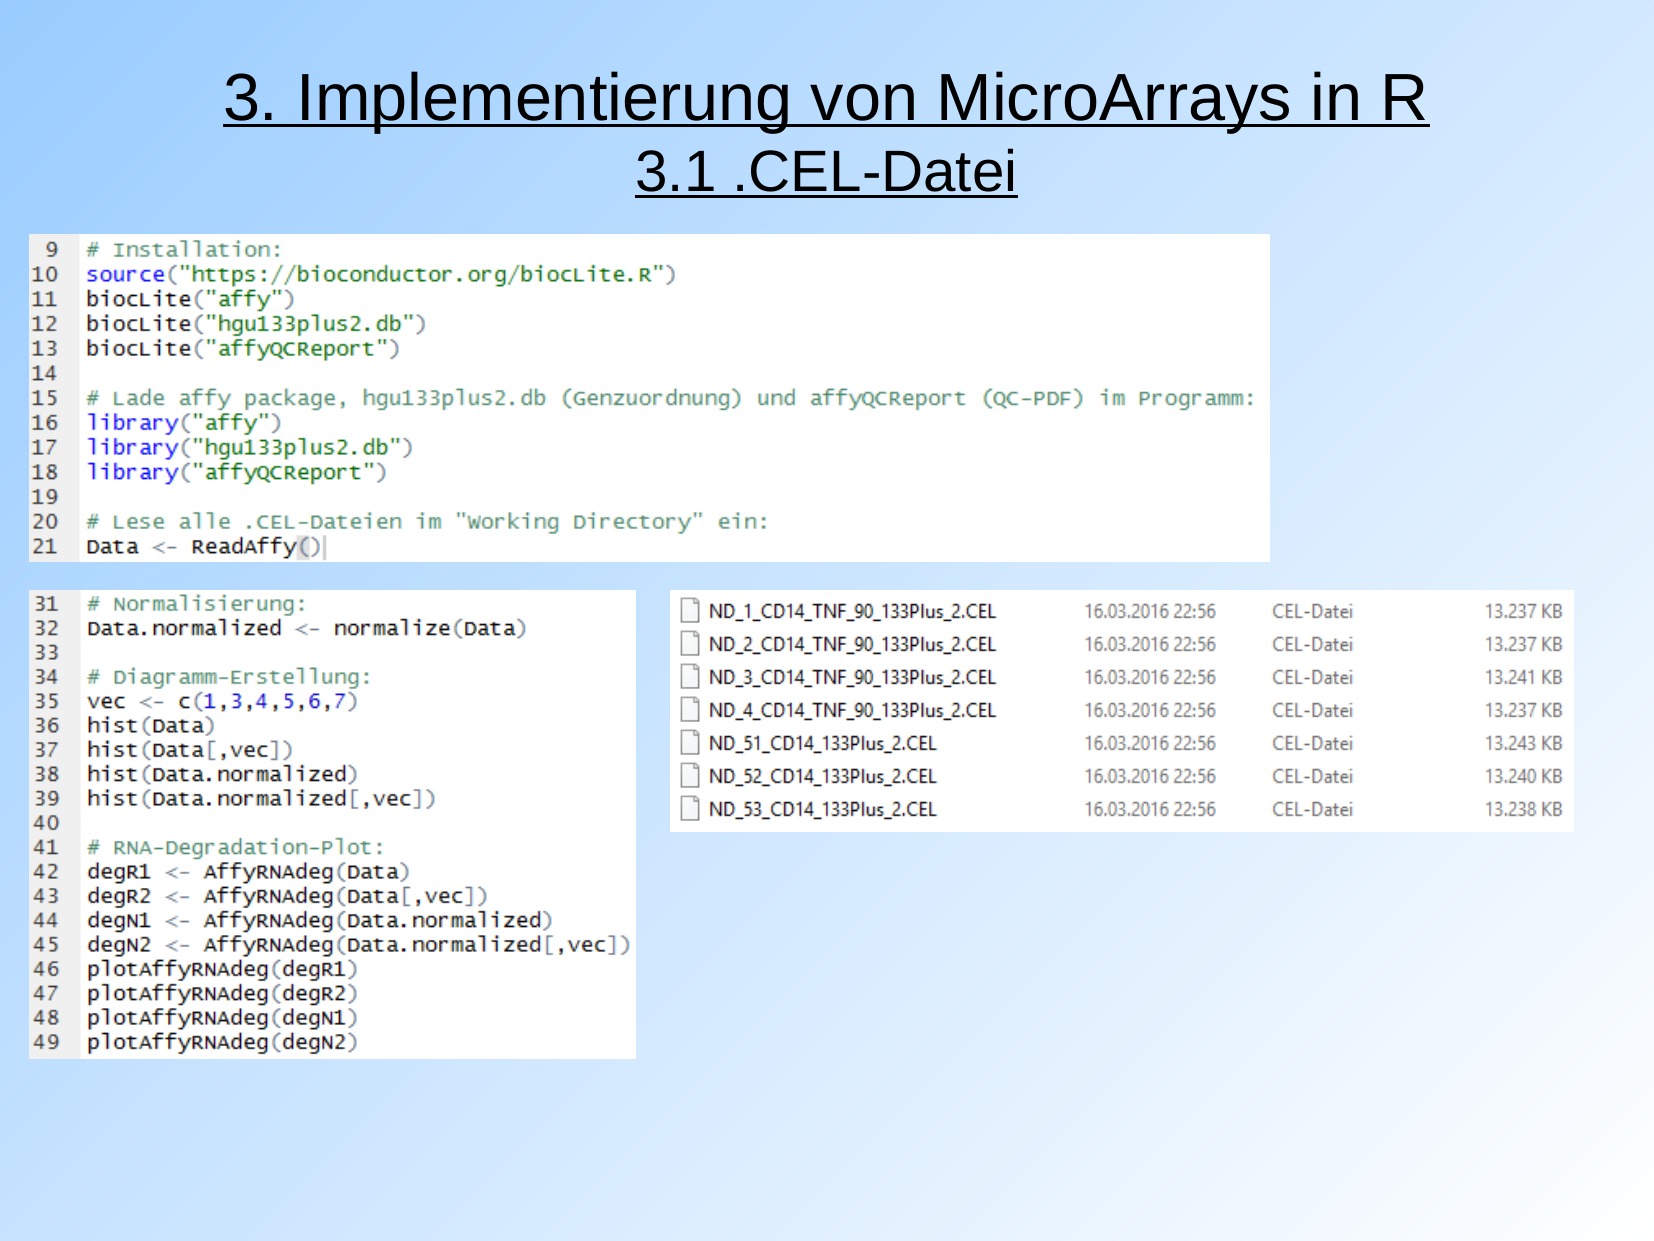

# 3. Implementierung von MicroArrays in R 3.1 .CEL-Datei